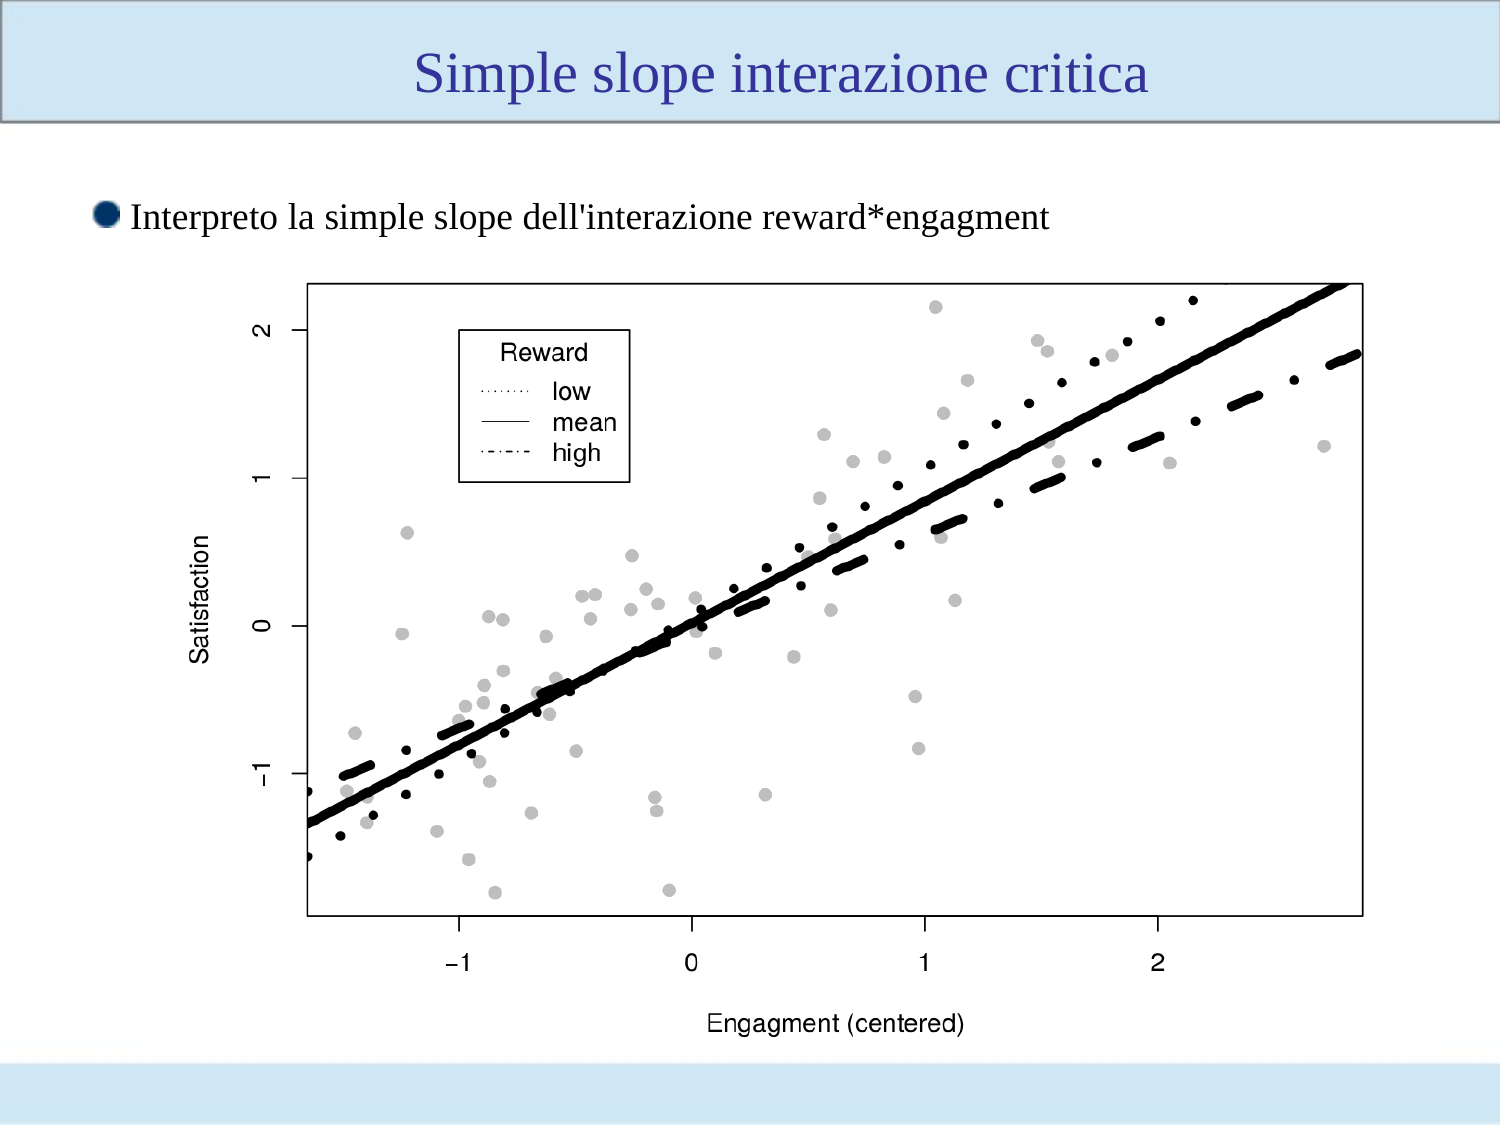

# Simple slope interazione critica
 Interpreto la simple slope dell'interazione reward*engagment